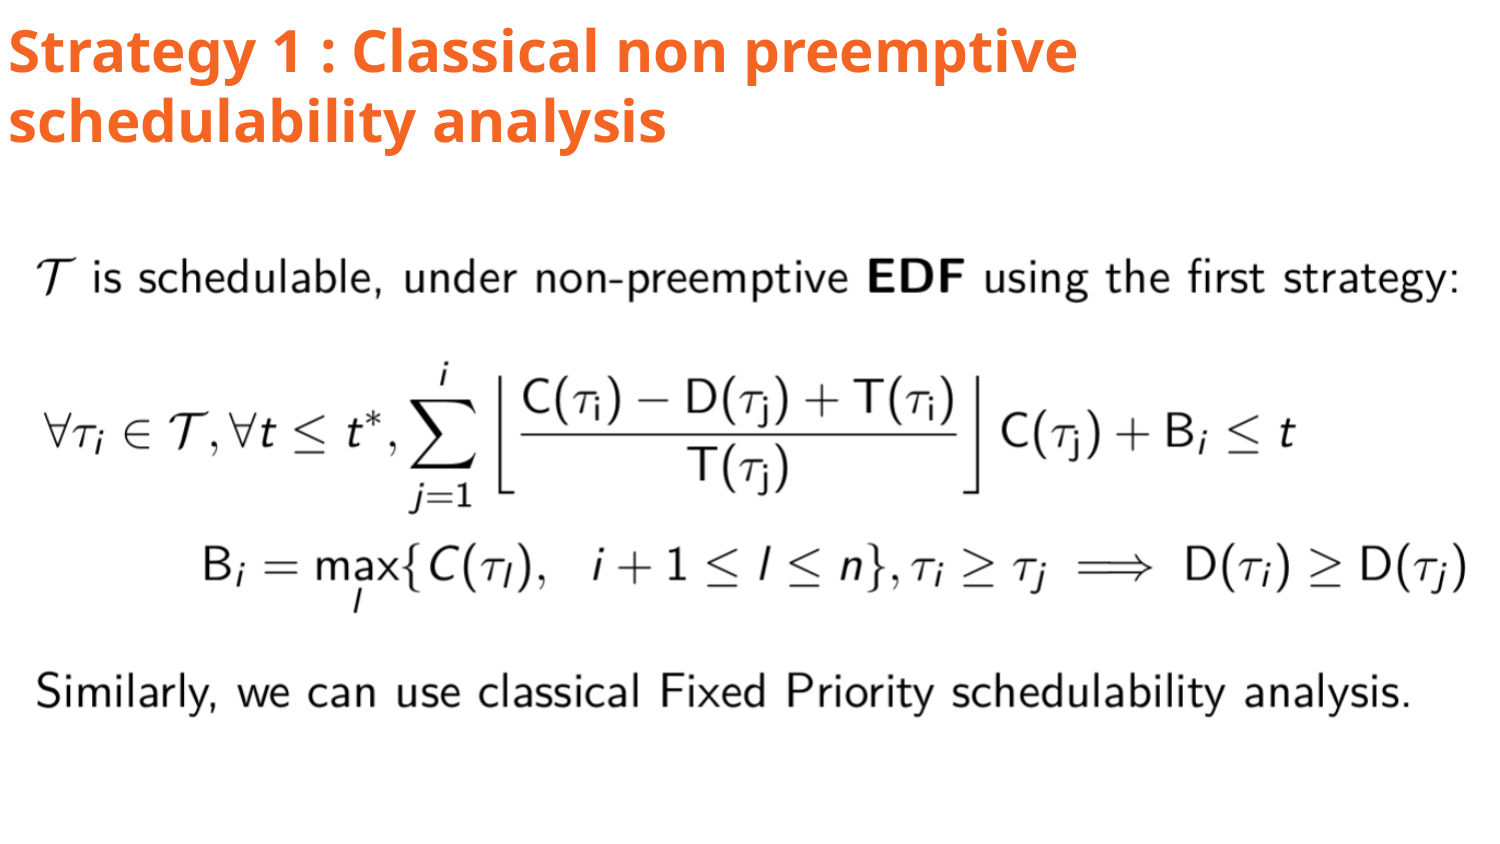

# Strategy 1 : Classical non preemptive schedulability analysis